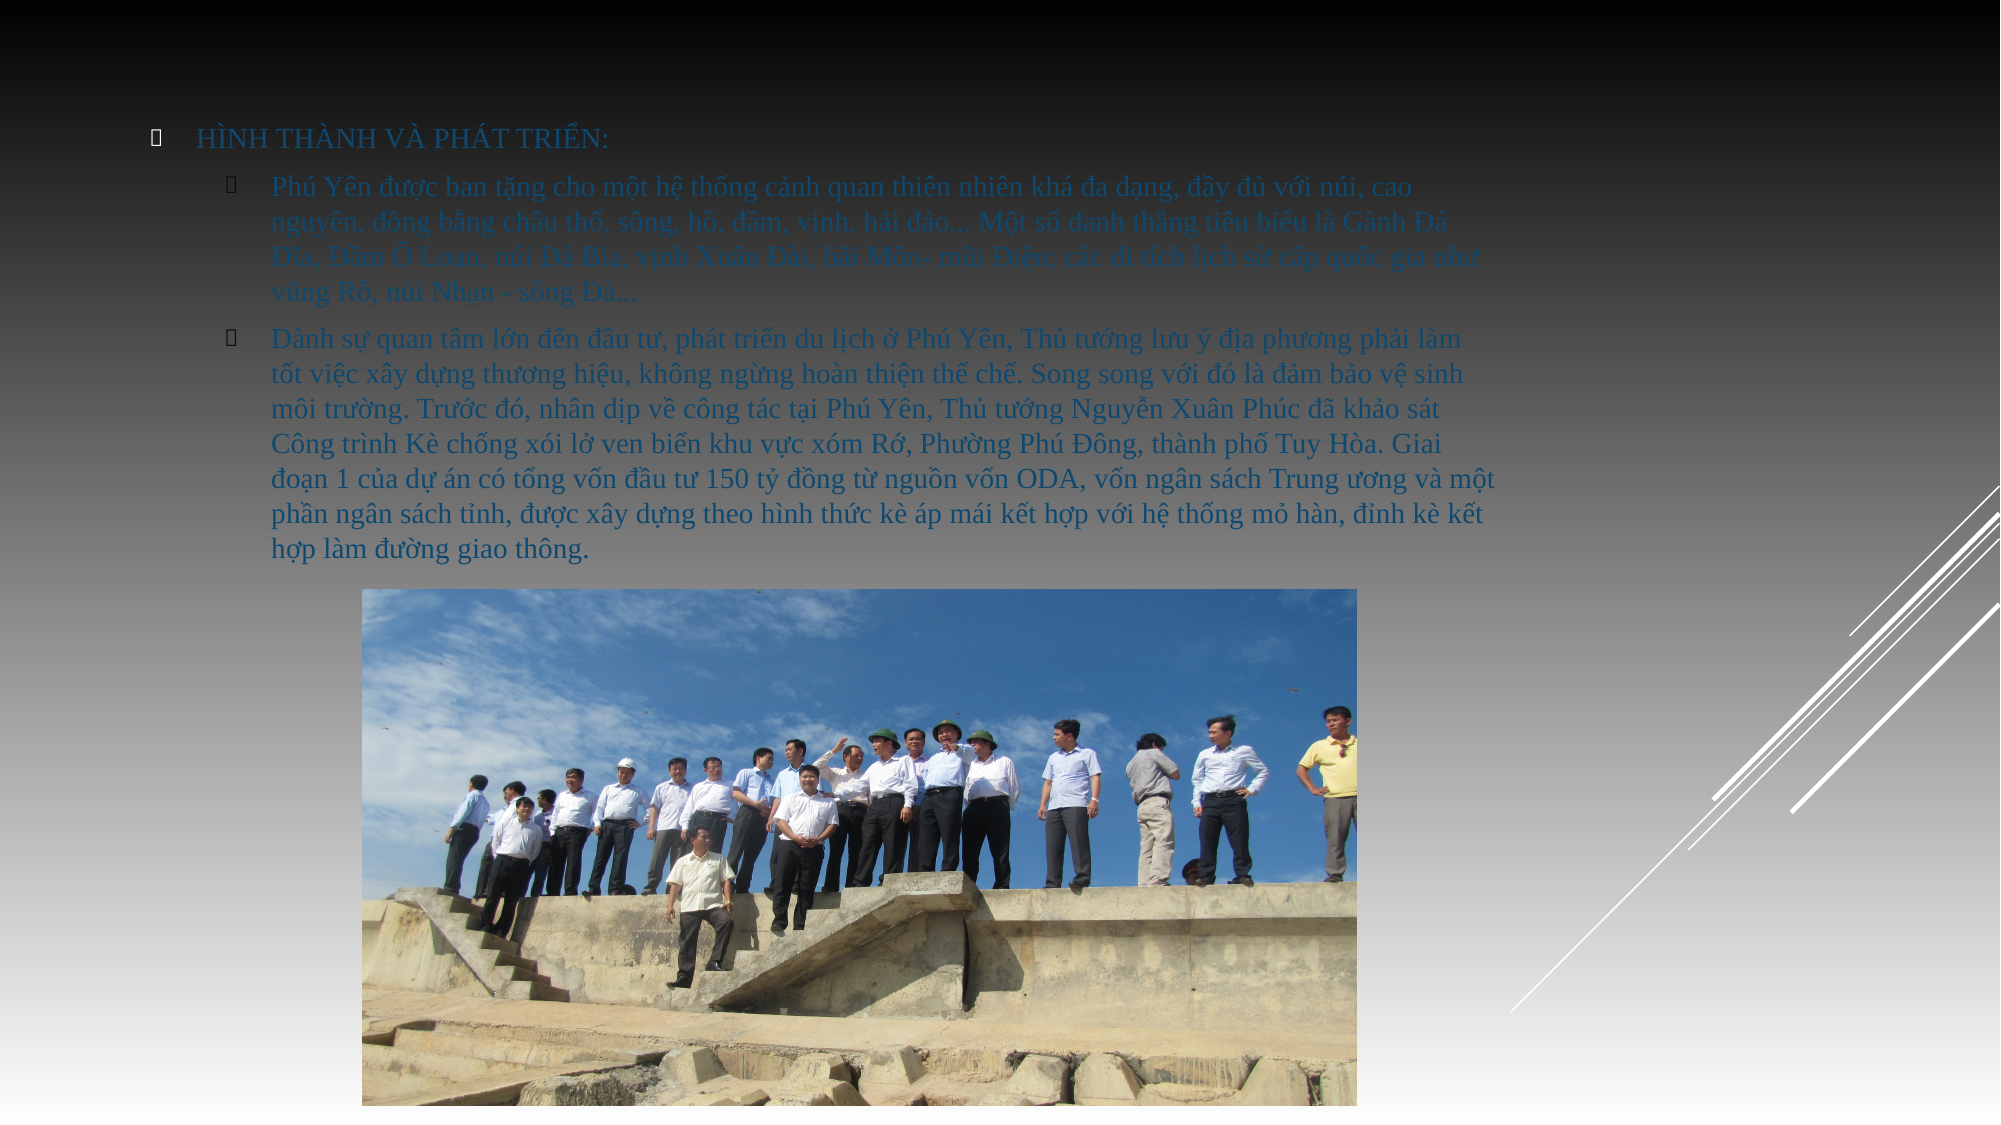

# HÌNH THÀNH VÀ PHÁT TRIỂN:
Phú Yên được ban tặng cho một hệ thống cảnh quan thiên nhiên khá đa dạng, đầy đủ với núi, cao nguyên, đồng bằng châu thổ, sông, hồ, đầm, vịnh, hải đảo... Một số danh thắng tiêu biểu là Gành Đá Dĩa, Đầm Ô Loan, núi Đá Bia, vịnh Xuân Đài, bãi Môn- mũi Điện; các di tích lịch sử cấp quốc gia như vũng Rô, núi Nhạn - sông Đà...
Dành sự quan tâm lớn đến đầu tư, phát triển du lịch ở Phú Yên, Thủ tướng lưu ý địa phương phải làm tốt việc xây dựng thương hiệu, không ngừng hoàn thiện thể chế. Song song với đó là đảm bảo vệ sinh môi trường. Trước đó, nhân dịp về công tác tại Phú Yên, Thủ tướng Nguyễn Xuân Phúc đã khảo sát Công trình Kè chống xói lở ven biển khu vực xóm Rớ, Phường Phú Đông, thành phố Tuy Hòa. Giai đoạn 1 của dự án có tổng vốn đầu tư 150 tỷ đồng từ nguồn vốn ODA, vốn ngân sách Trung ương và một phần ngân sách tỉnh, được xây dựng theo hình thức kè áp mái kết hợp với hệ thống mỏ hàn, đỉnh kè kết hợp làm đường giao thông.